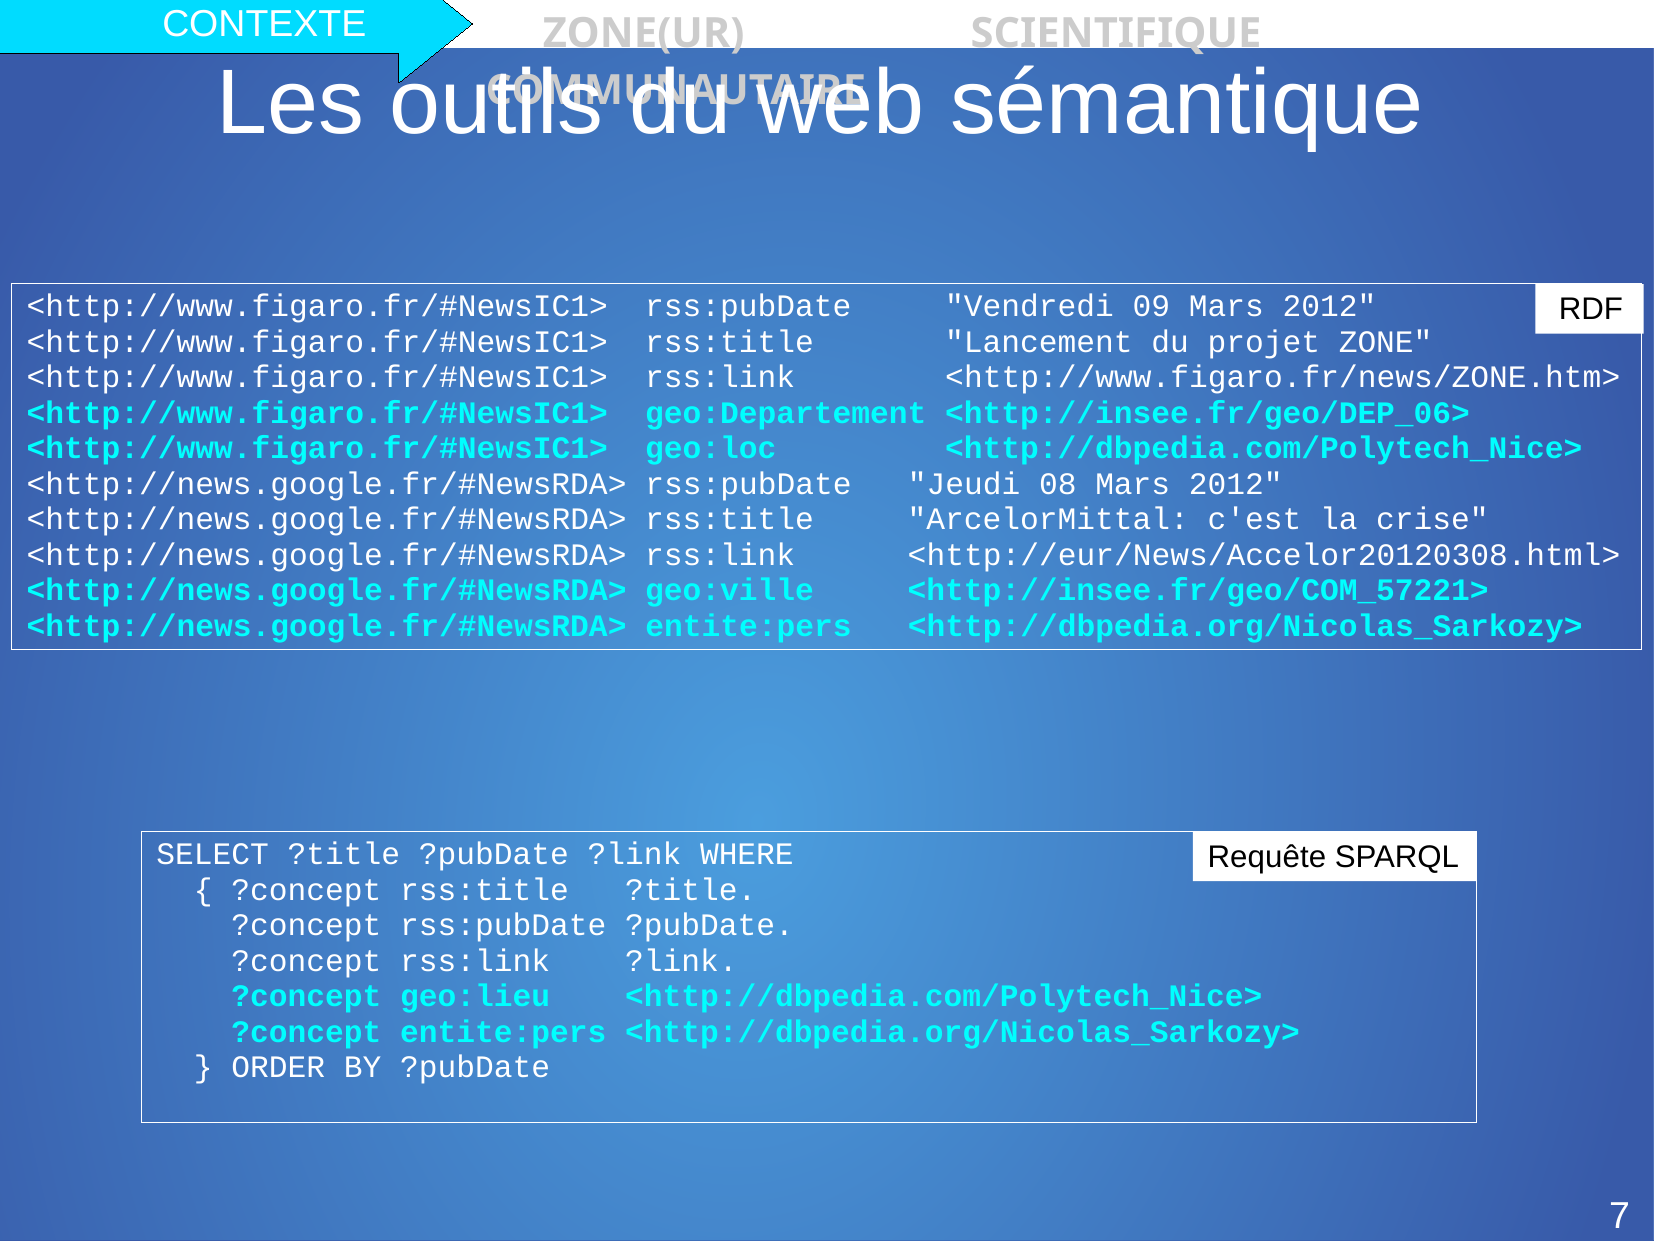

CONTEXTE
# Les outils du web sémantique
<http://www.figaro.fr/#NewsIC1> rss:pubDate "Vendredi 09 Mars 2012"
<http://www.figaro.fr/#NewsIC1> rss:title "Lancement du projet ZONE"
<http://www.figaro.fr/#NewsIC1> rss:link <http://www.figaro.fr/news/ZONE.htm>
<http://www.figaro.fr/#NewsIC1> geo:Departement <http://insee.fr/geo/DEP_06>
<http://www.figaro.fr/#NewsIC1> geo:loc <http://dbpedia.com/Polytech_Nice>
<http://news.google.fr/#NewsRDA> rss:pubDate "Jeudi 08 Mars 2012"
<http://news.google.fr/#NewsRDA> rss:title "ArcelorMittal: c'est la crise"
<http://news.google.fr/#NewsRDA> rss:link <http://eur/News/Accelor20120308.html>
<http://news.google.fr/#NewsRDA> geo:ville <http://insee.fr/geo/COM_57221>
<http://news.google.fr/#NewsRDA> entite:pers <http://dbpedia.org/Nicolas_Sarkozy>
 RDF
SELECT ?title ?pubDate ?link WHERE
 { ?concept rss:title ?title.
 ?concept rss:pubDate ?pubDate.
 ?concept rss:link ?link.
   ?concept geo:lieu <http://dbpedia.com/Polytech_Nice>
   ?concept entite:pers <http://dbpedia.org/Nicolas_Sarkozy>
 } ORDER BY ?pubDate
Requête SPARQL